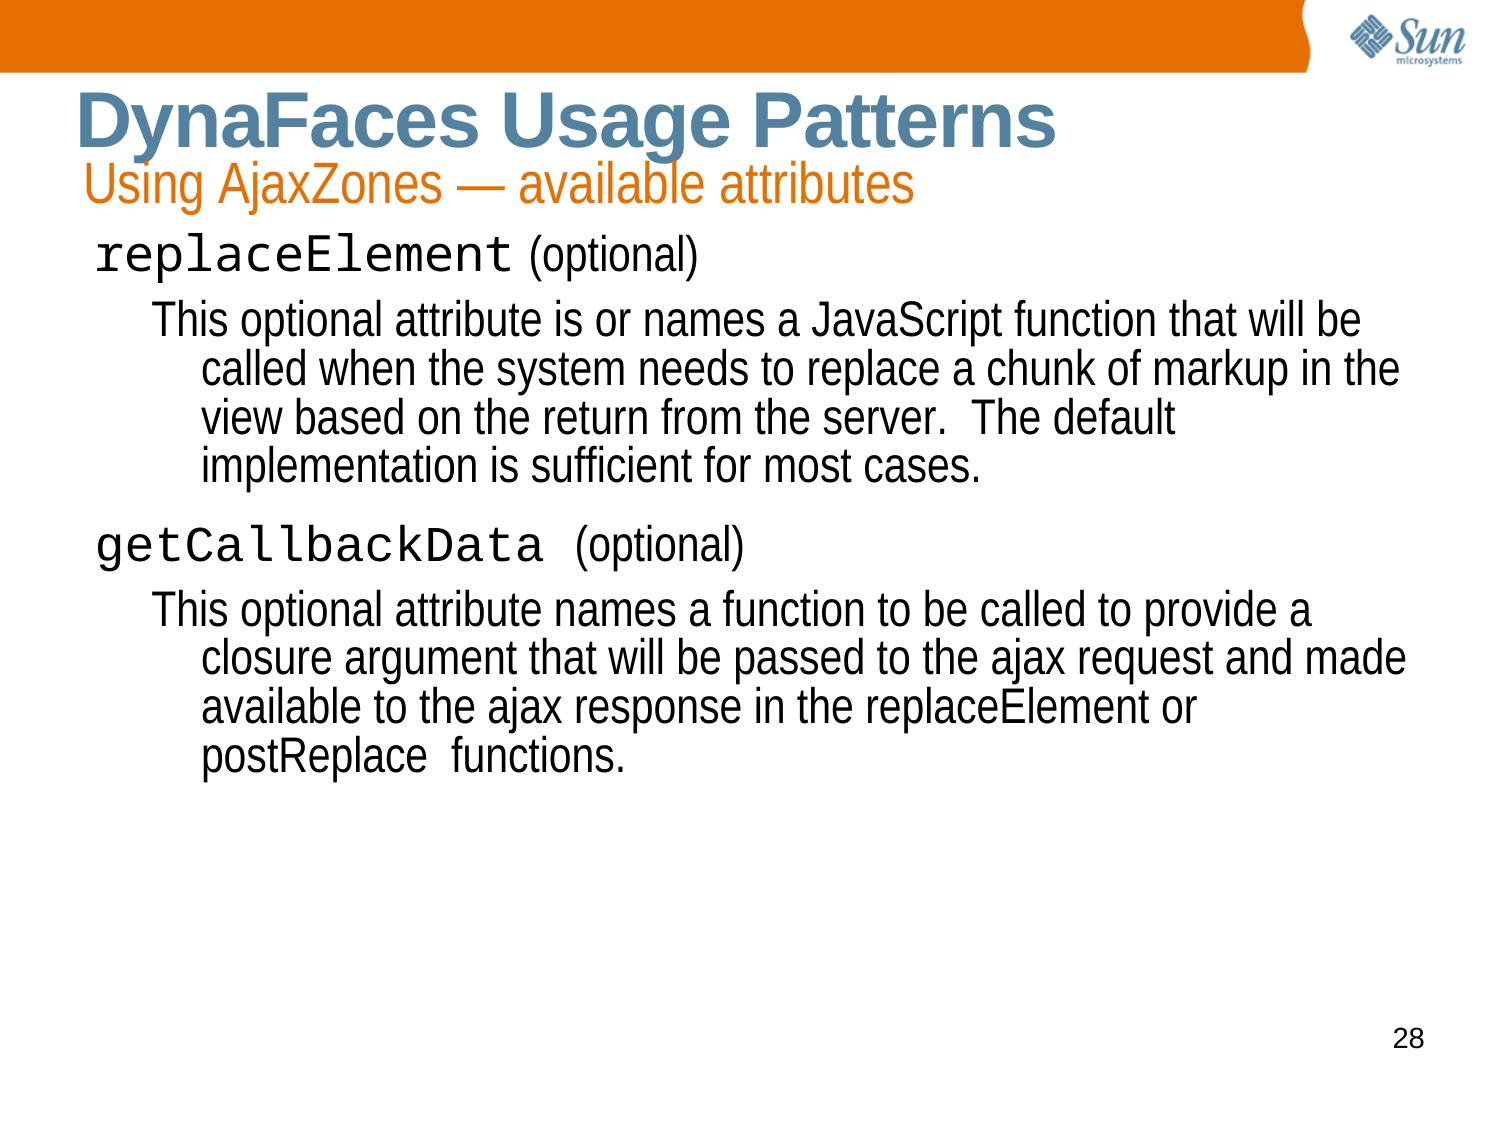

# DynaFaces Usage Patterns
Using AjaxZones — available attributes
replaceElement (optional)
This optional attribute is or names a JavaScript function that will be called when the system needs to replace a chunk of markup in the view based on the return from the server. The default implementation is sufficient for most cases.
getCallbackData (optional)
This optional attribute names a function to be called to provide a closure argument that will be passed to the ajax request and made available to the ajax response in the replaceElement or postReplace functions.
28